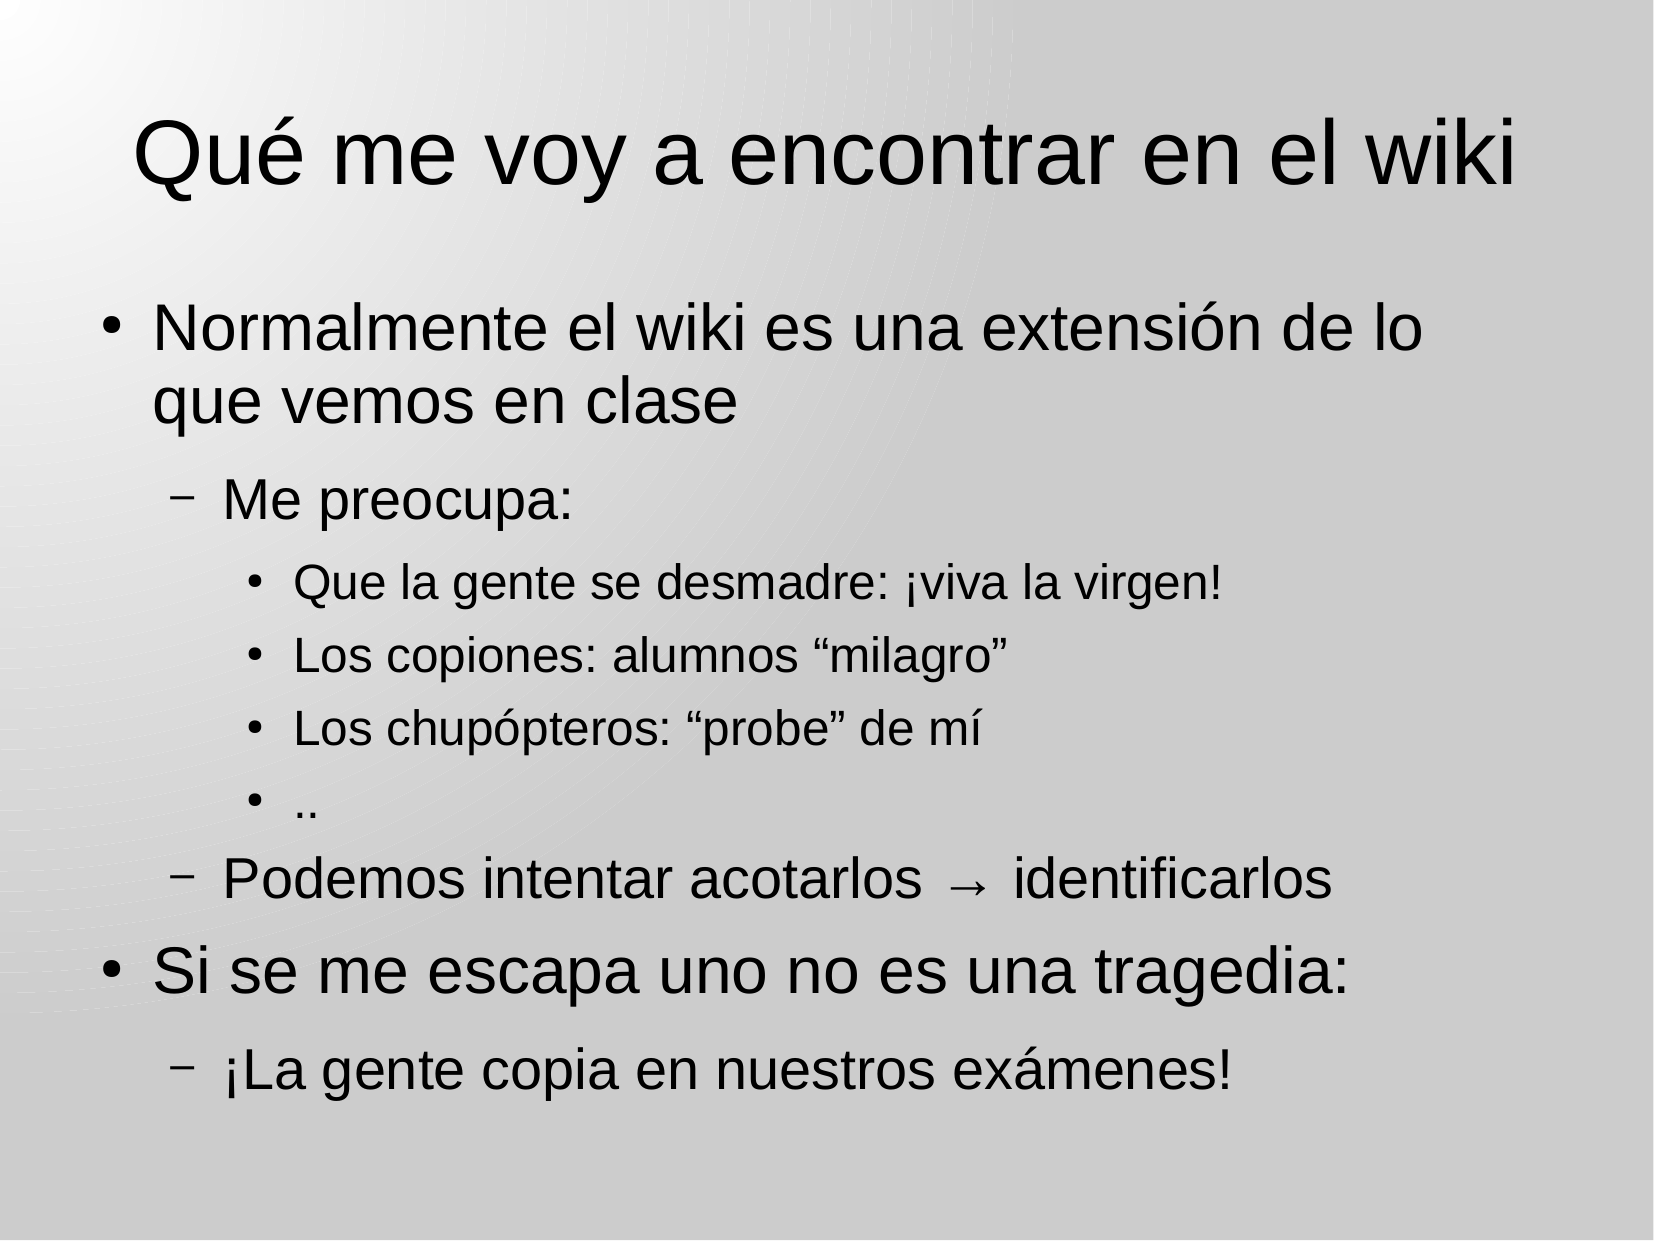

# Qué me voy a encontrar en el wiki
Normalmente el wiki es una extensión de lo que vemos en clase
Me preocupa:
Que la gente se desmadre: ¡viva la virgen!
Los copiones: alumnos “milagro”
Los chupópteros: “probe” de mí
..
Podemos intentar acotarlos → identificarlos
Si se me escapa uno no es una tragedia:
¡La gente copia en nuestros exámenes!